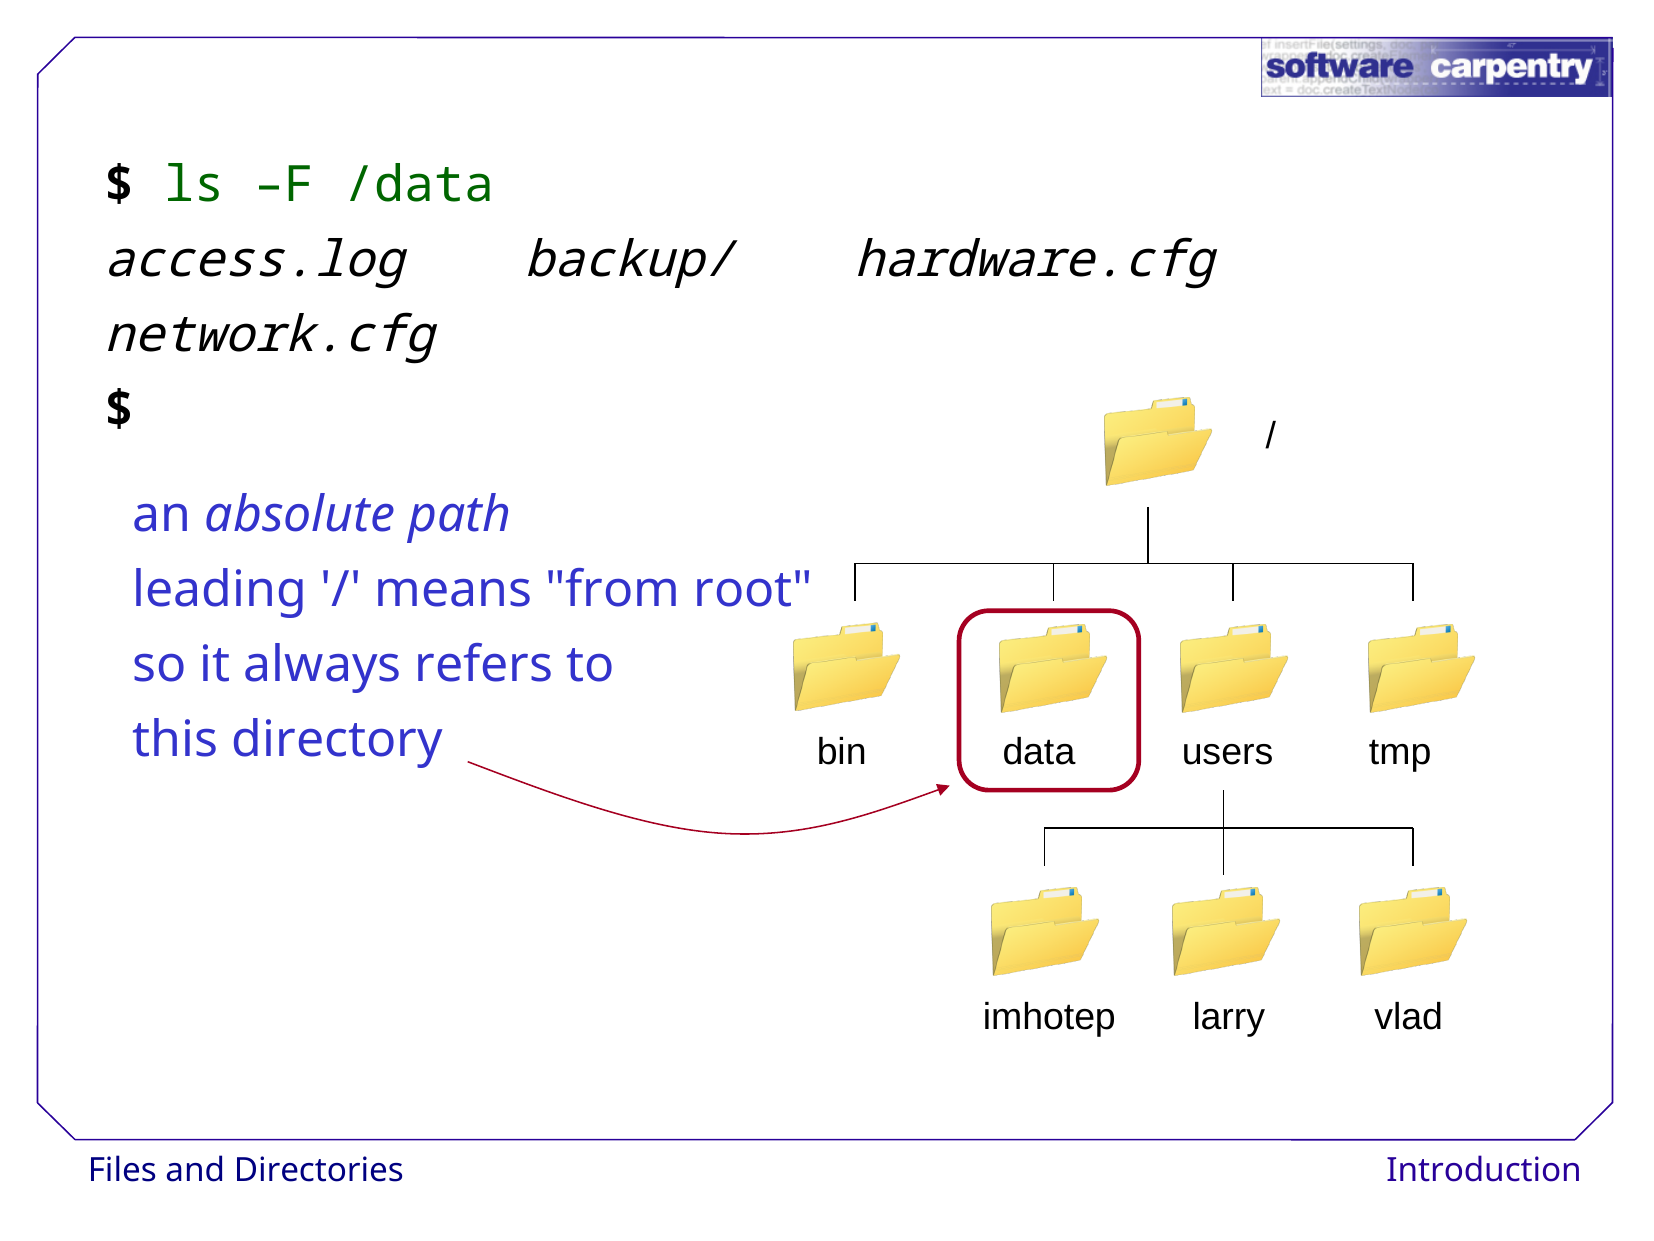

$ ls –F /data
access.log backup/ hardware.cfg
network.cfg
$
/
an absolute path
leading '/' means "from root"
so it always refers to
this directory
bin
data
users
tmp
imhotep
larry
vlad